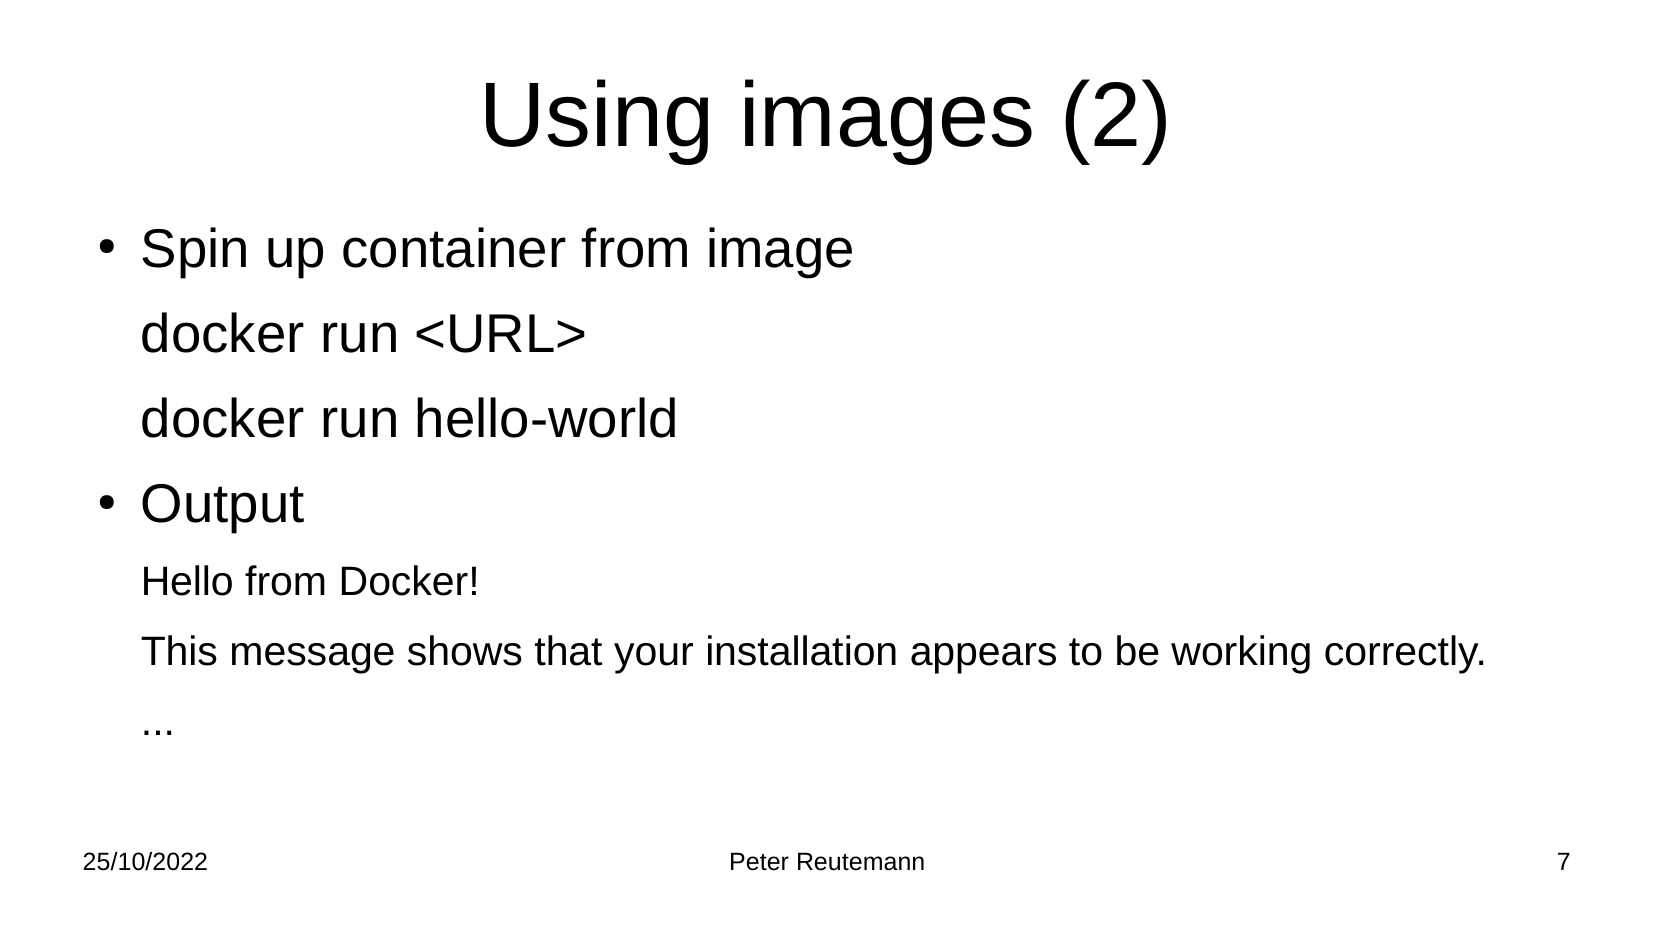

# Using images (2)
Spin up container from image
docker run <URL>
docker run hello-world
Output
Hello from Docker!
This message shows that your installation appears to be working correctly.
...
25/10/2022
Peter Reutemann
7